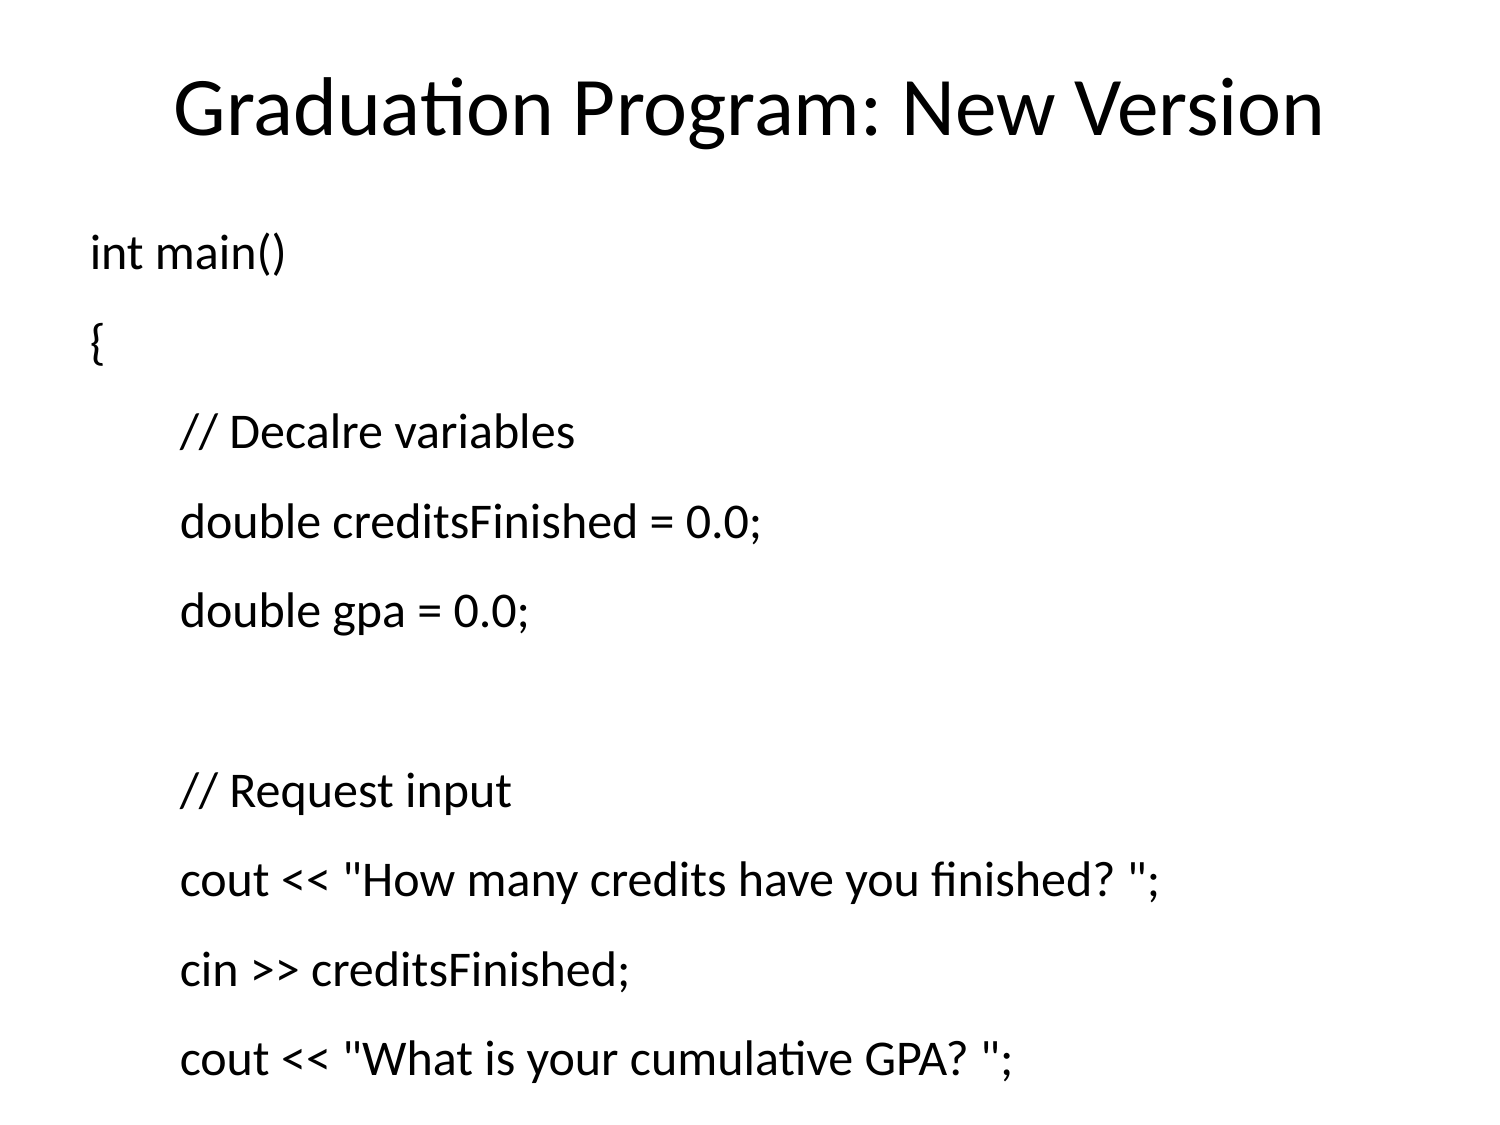

# Graduation Program: New Version
int main()
{
 // Decalre variables
 double creditsFinished = 0.0;
 double gpa = 0.0;
 // Request input
 cout << "How many credits have you finished? ";
 cin >> creditsFinished;
 cout << "What is your cumulative GPA? ";
 cin >> gpa;